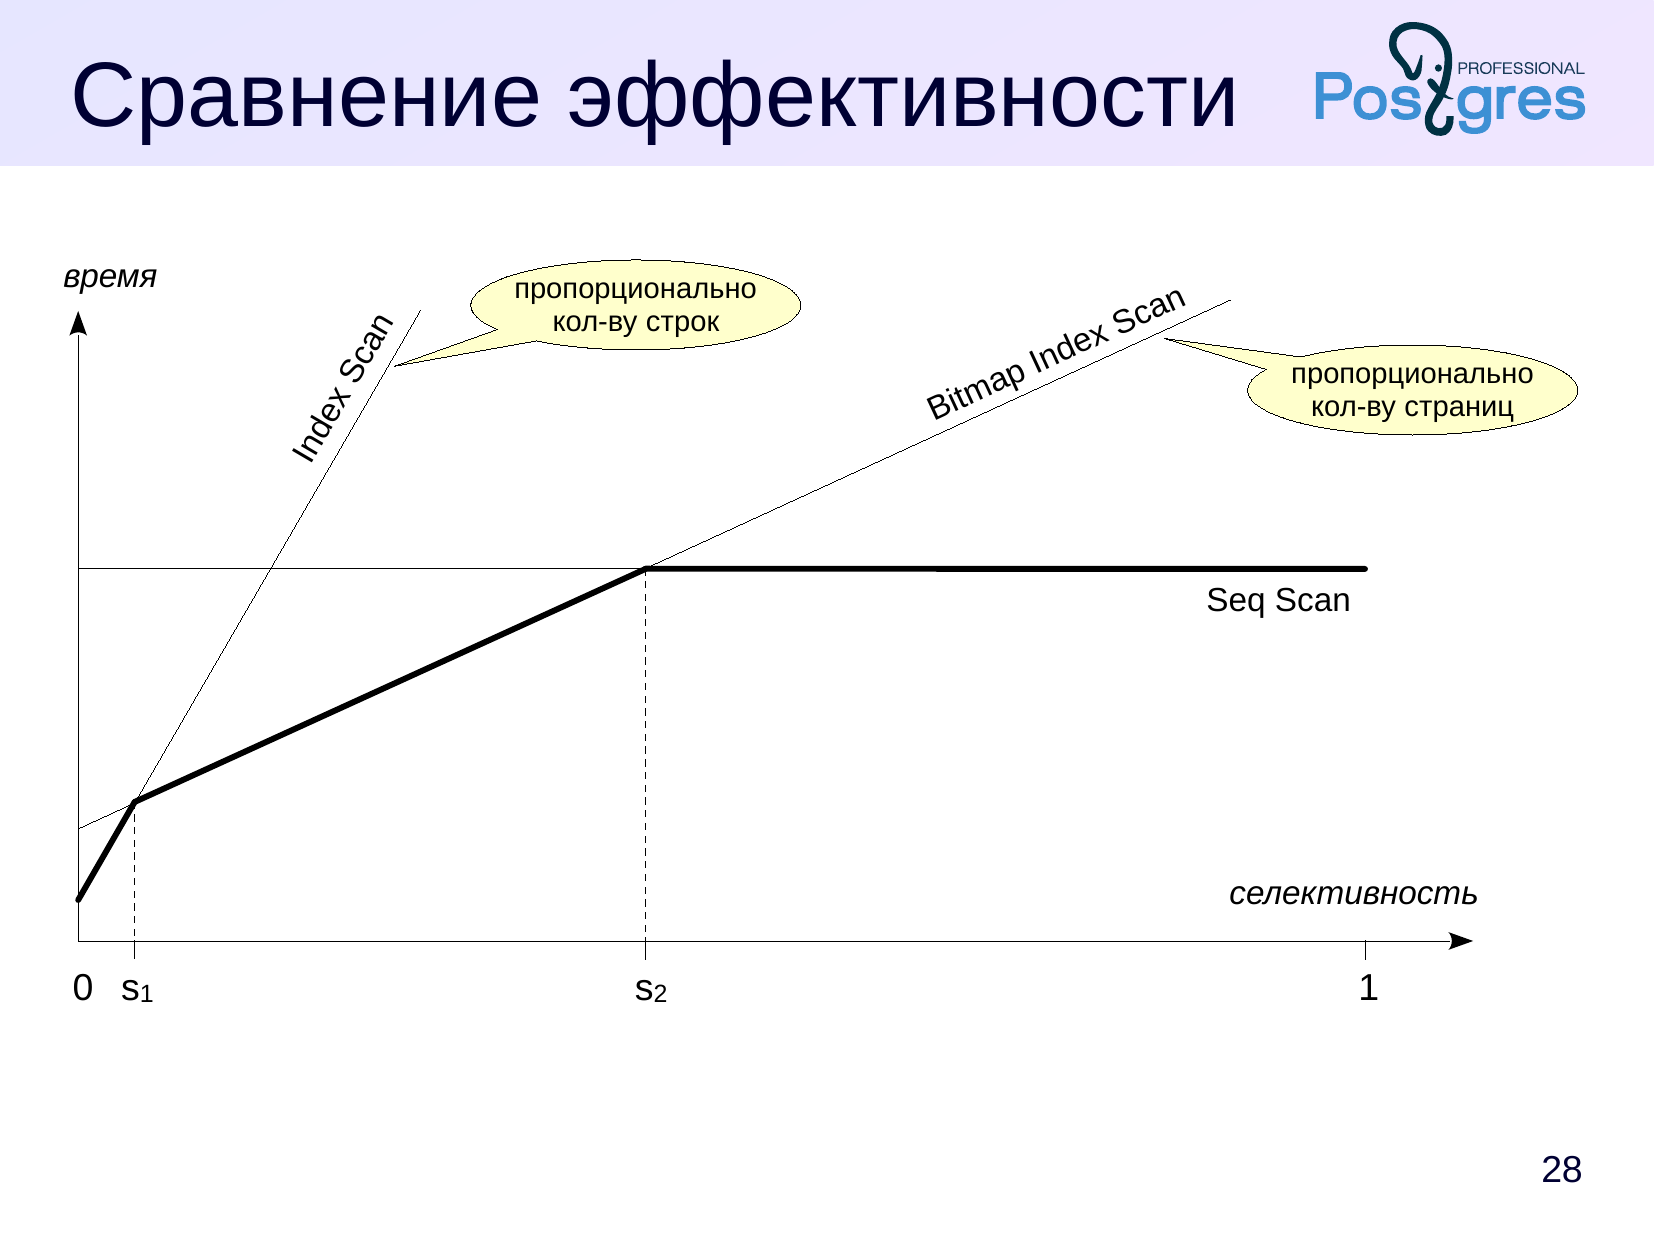

# Сравнение эффективности
время
пропорционально
кол-ву строк
Bitmap Index Scan
пропорционально
кол-ву страниц
Index Scan
Seq Scan
селективность
0
s1
s2
1